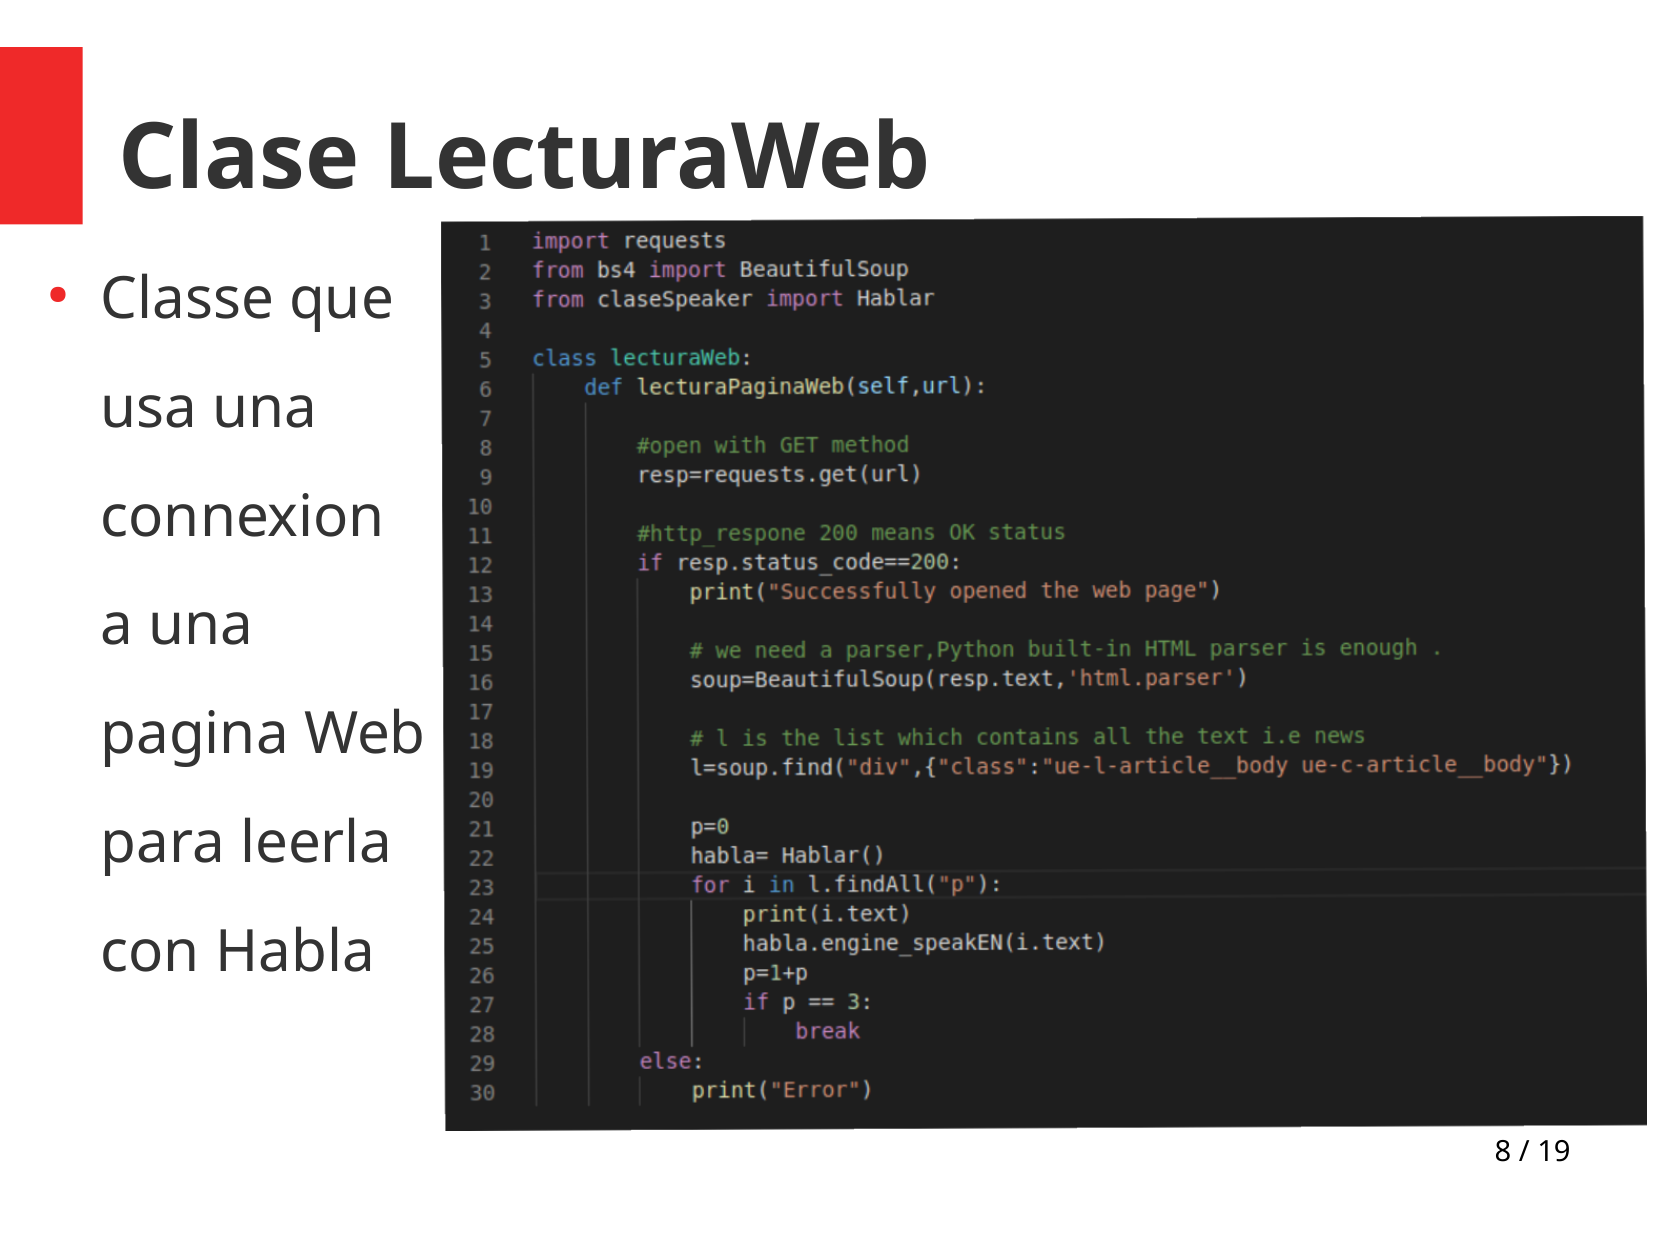

# Clase LecturaWeb
Classe que
usa una
connexion
a una
pagina Web
para leerla
con Habla
8